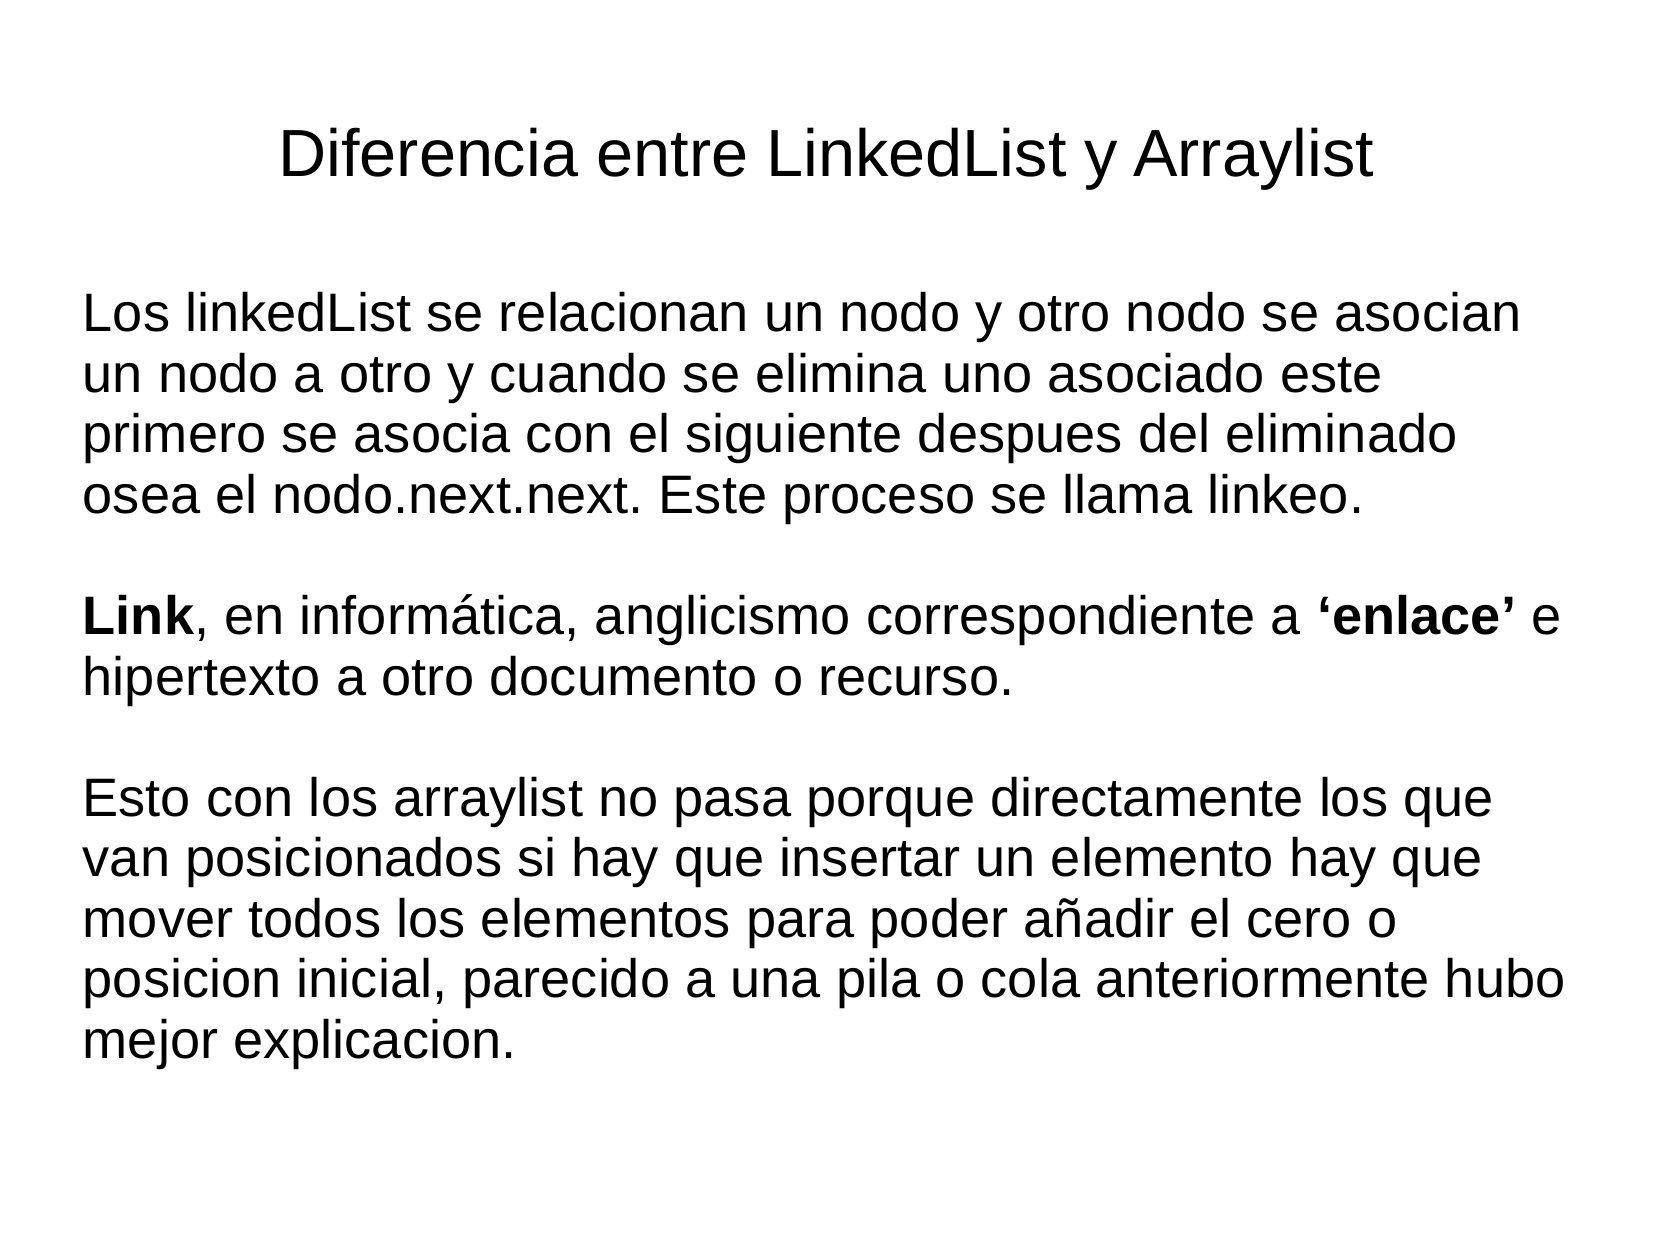

# Diferencia entre LinkedList y Arraylist
Los linkedList se relacionan un nodo y otro nodo se asocian un nodo a otro y cuando se elimina uno asociado este primero se asocia con el siguiente despues del eliminado osea el nodo.next.next. Este proceso se llama linkeo.
Link, en informática, anglicismo correspondiente a ‘enlace’ e hipertexto a otro documento o recurso.
Esto con los arraylist no pasa porque directamente los que van posicionados si hay que insertar un elemento hay que mover todos los elementos para poder añadir el cero o posicion inicial, parecido a una pila o cola anteriormente hubo mejor explicacion.